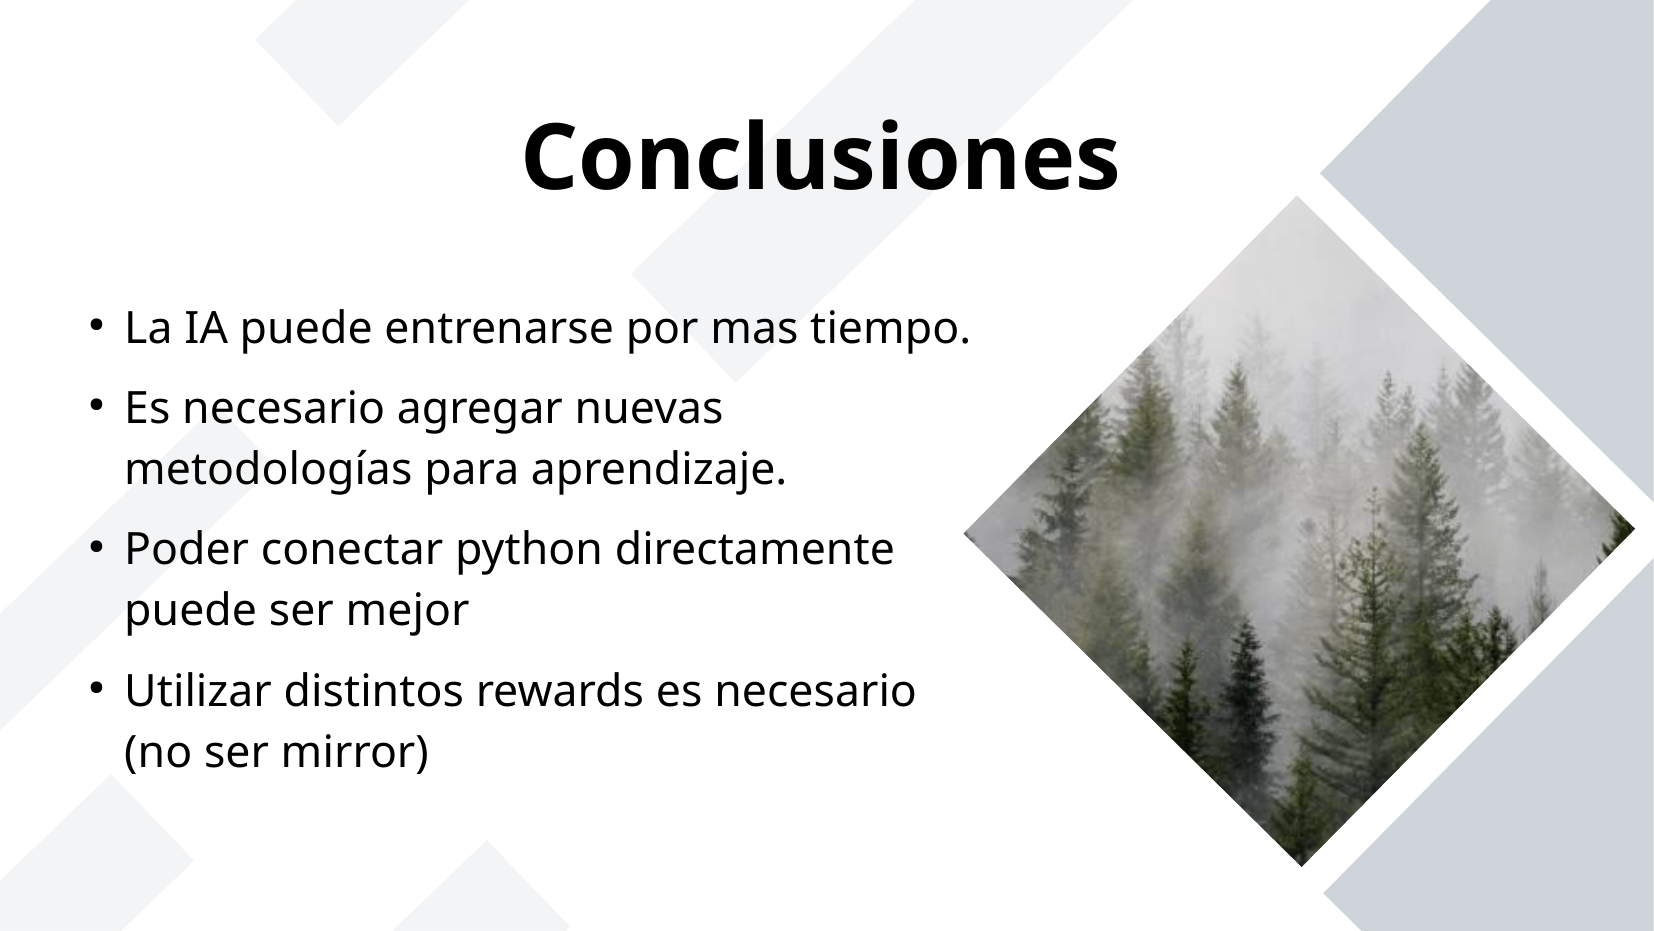

# Conclusiones
La IA puede entrenarse por mas tiempo.
Es necesario agregar nuevas metodologías para aprendizaje.
Poder conectar python directamente puede ser mejor
Utilizar distintos rewards es necesario (no ser mirror)